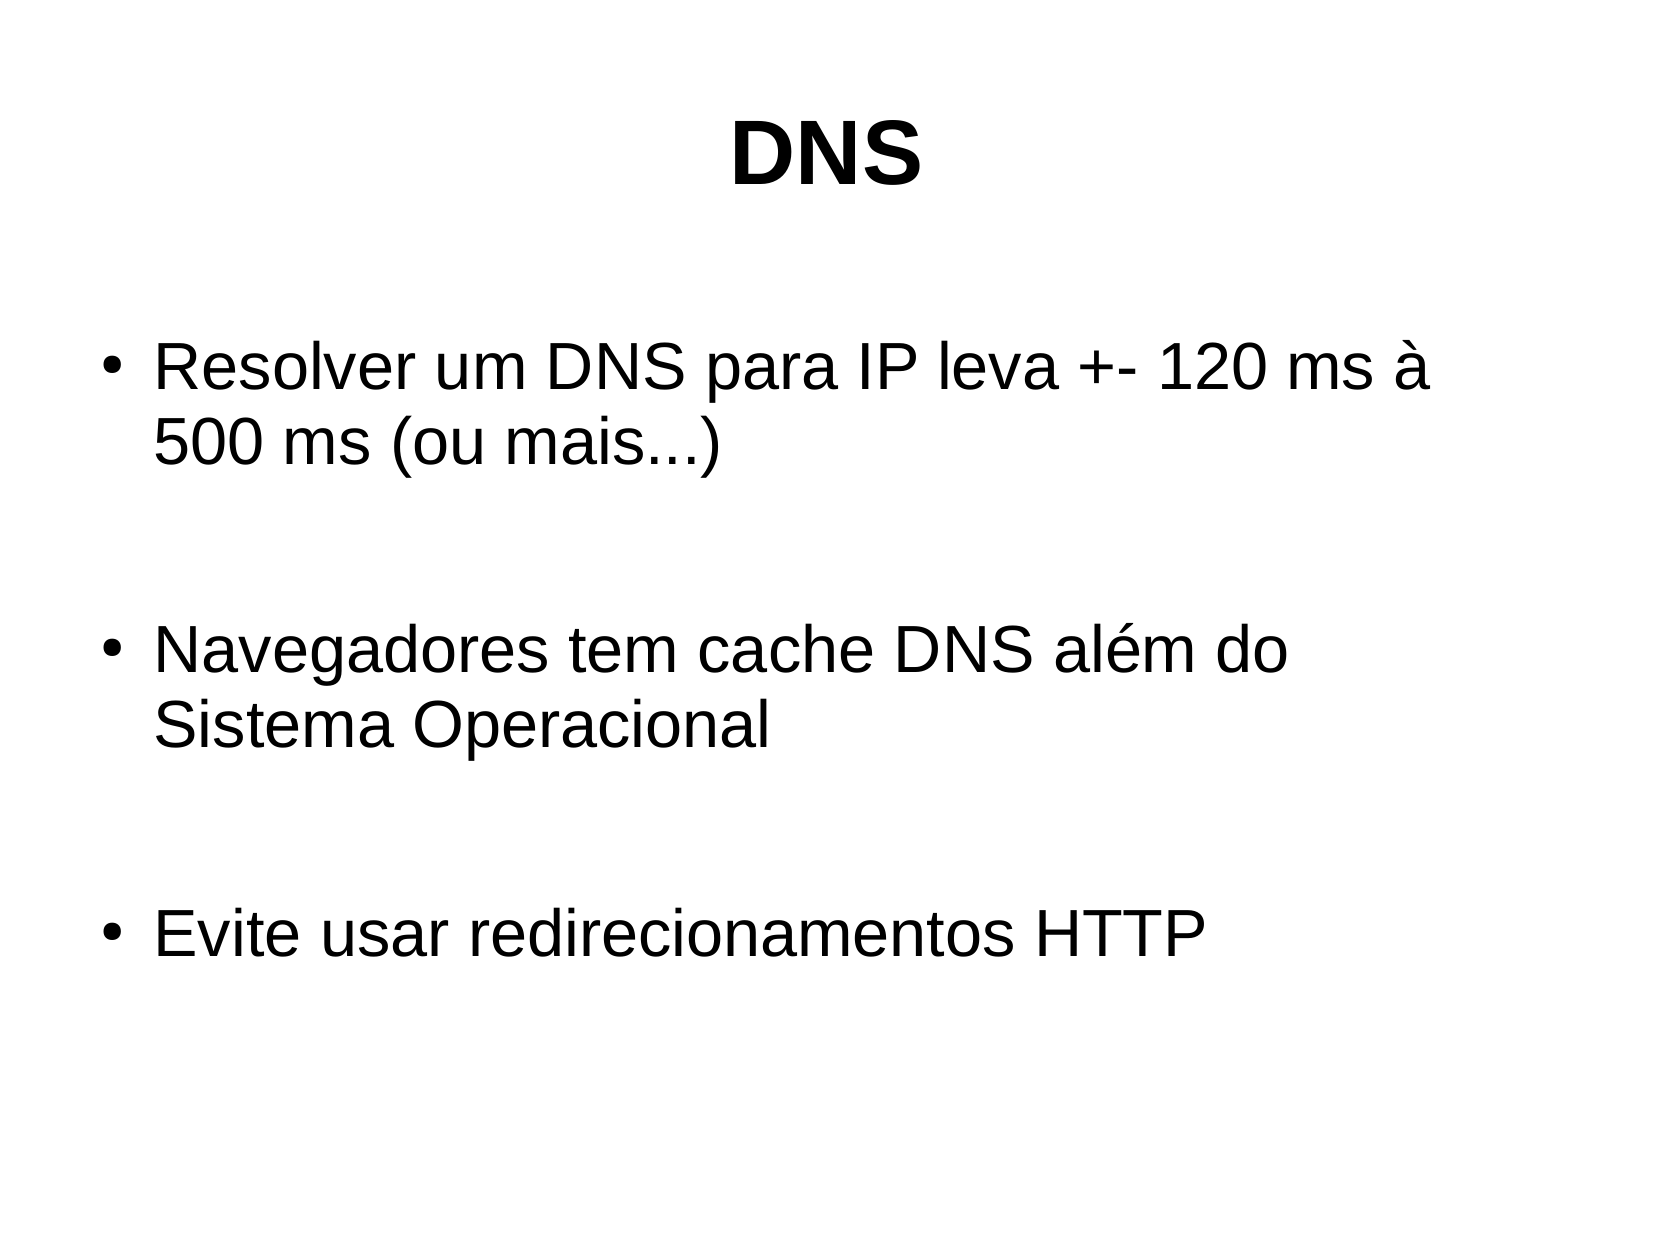

# DNS
Resolver um DNS para IP leva +- 120 ms à 500 ms (ou mais...)
Navegadores tem cache DNS além do Sistema Operacional
Evite usar redirecionamentos HTTP